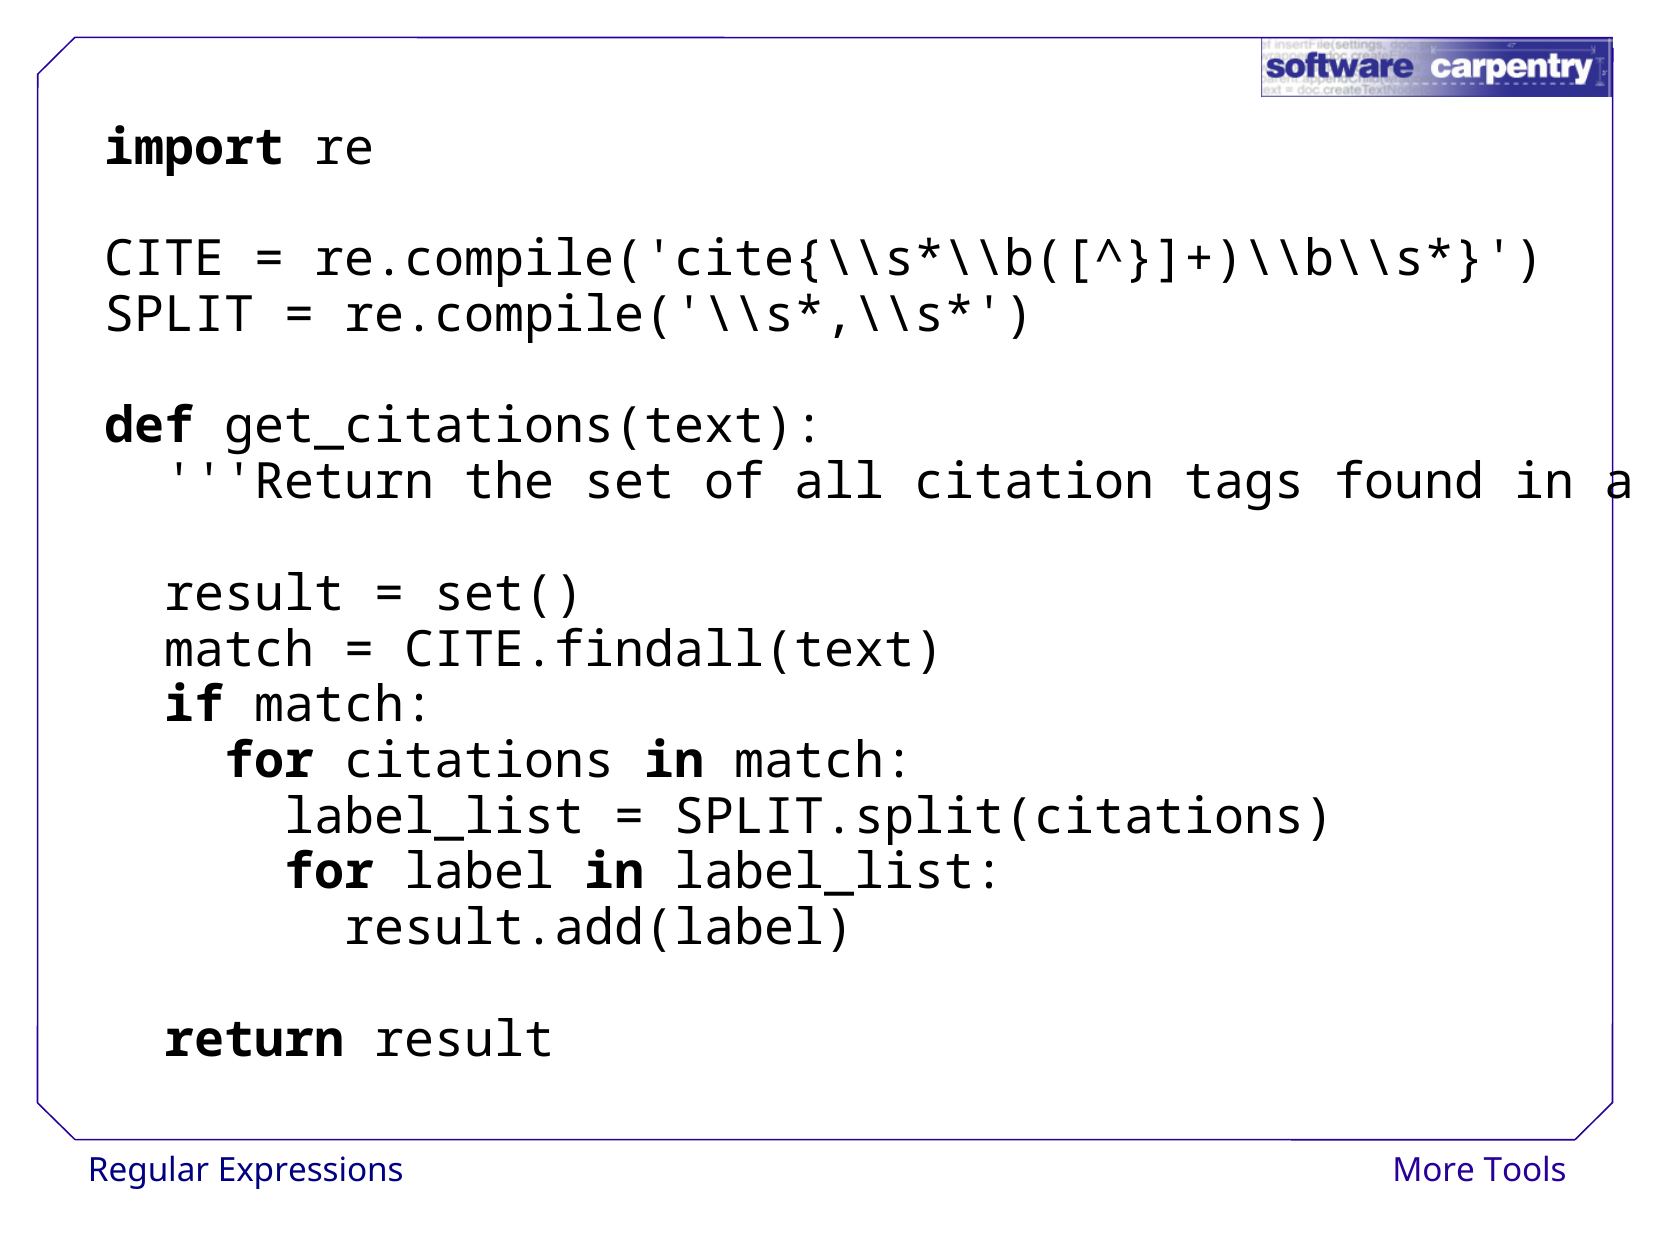

import re
CITE = re.compile('cite{\\s*\\b([^}]+)\\b\\s*}')
SPLIT = re.compile('\\s*,\\s*')
def get_citations(text):
 '''Return the set of all citation tags found in a block of text.'''
 result = set()
 match = CITE.findall(text)
 if match:
 for citations in match:
 label_list = SPLIT.split(citations)
 for label in label_list:
 result.add(label)
 return result